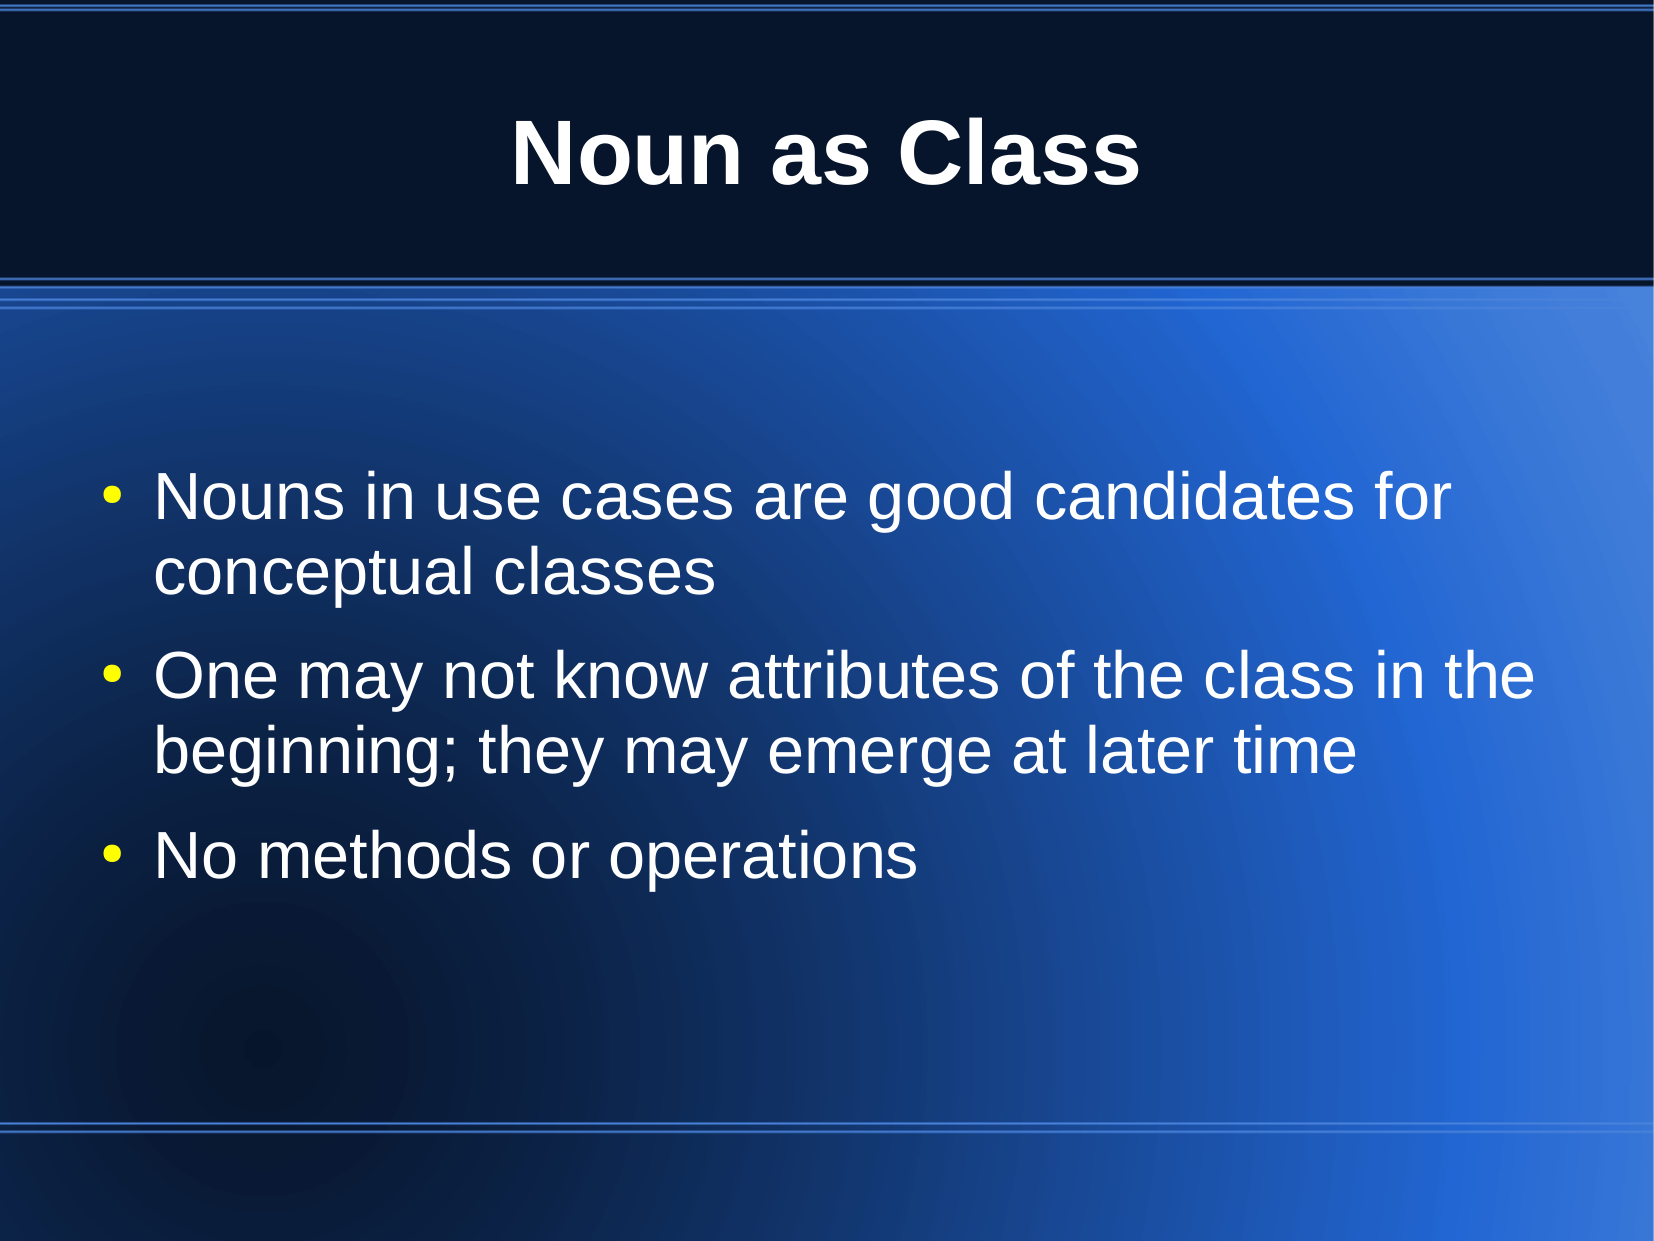

# Noun as Class
Nouns in use cases are good candidates for conceptual classes
One may not know attributes of the class in the beginning; they may emerge at later time
No methods or operations